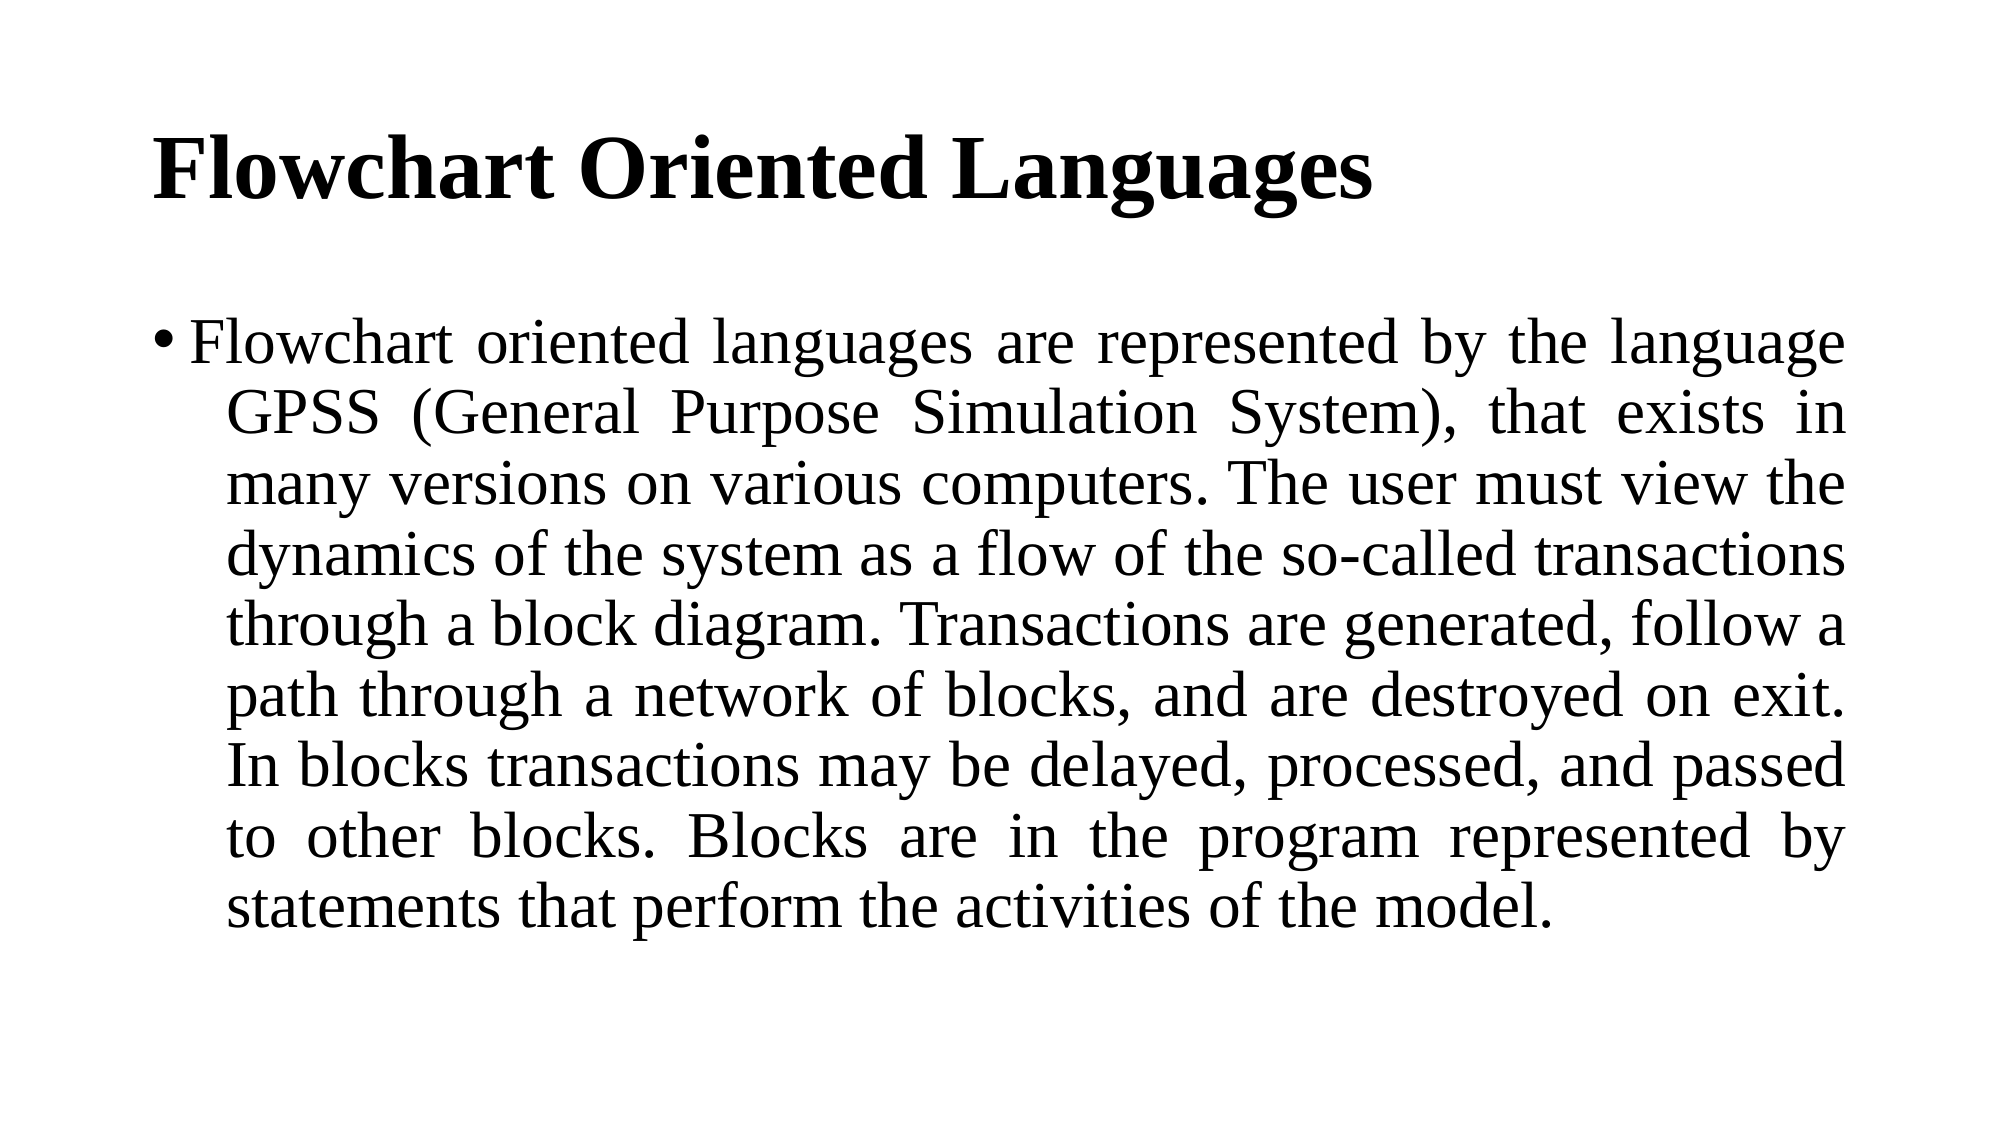

# Flowchart Oriented Languages
Flowchart oriented languages are represented by the language GPSS (General Purpose Simulation System), that exists in many versions on various computers. The user must view the dynamics of the system as a flow of the so-called transactions through a block diagram. Transactions are generated, follow a path through a network of blocks, and are destroyed on exit. In blocks transactions may be delayed, processed, and passed to other blocks. Blocks are in the program represented by statements that perform the activities of the model.